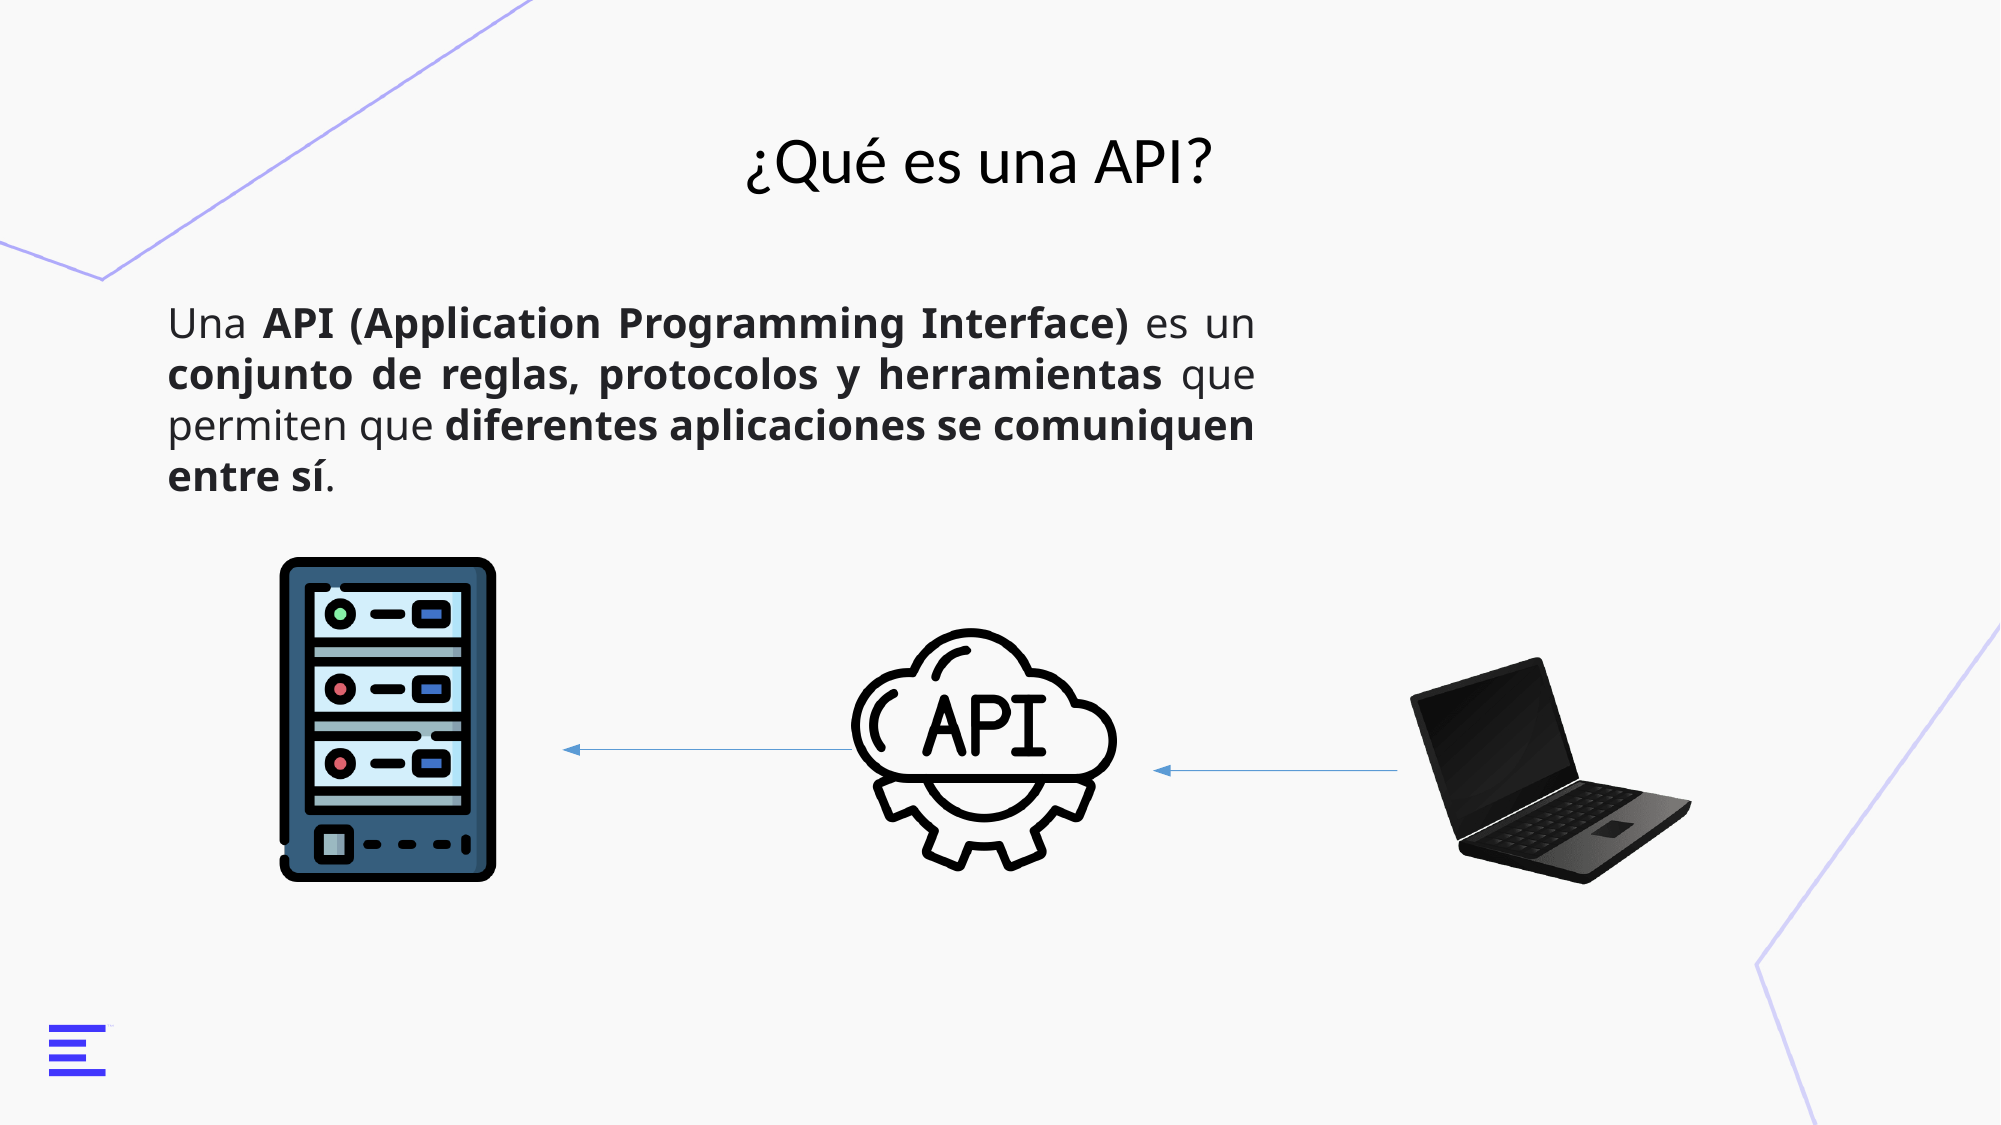

¿Qué es una API?
# Una API (Application Programming Interface) es un conjunto de reglas, protocolos y herramientas que permiten que diferentes aplicaciones se comuniquen entre sí.